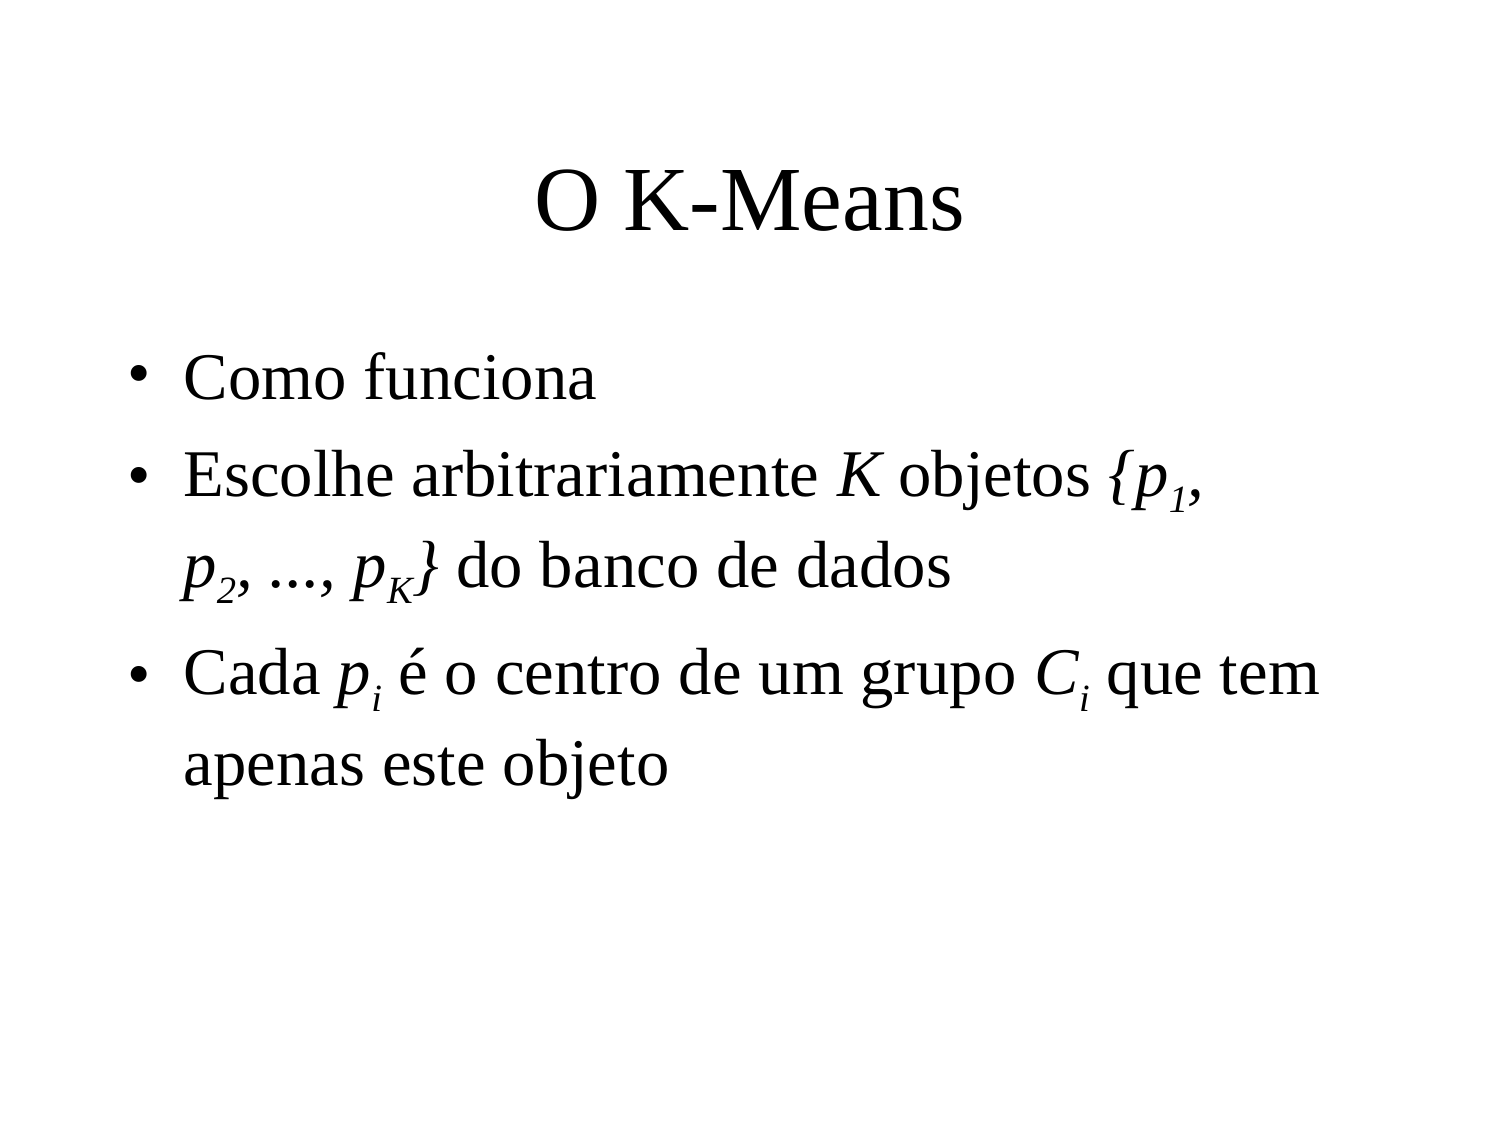

# O K-Means
Como funciona
Escolhe arbitrariamente K objetos {p1, p2, ..., pK} do banco de dados
Cada pi é o centro de um grupo Ci que tem apenas este objeto